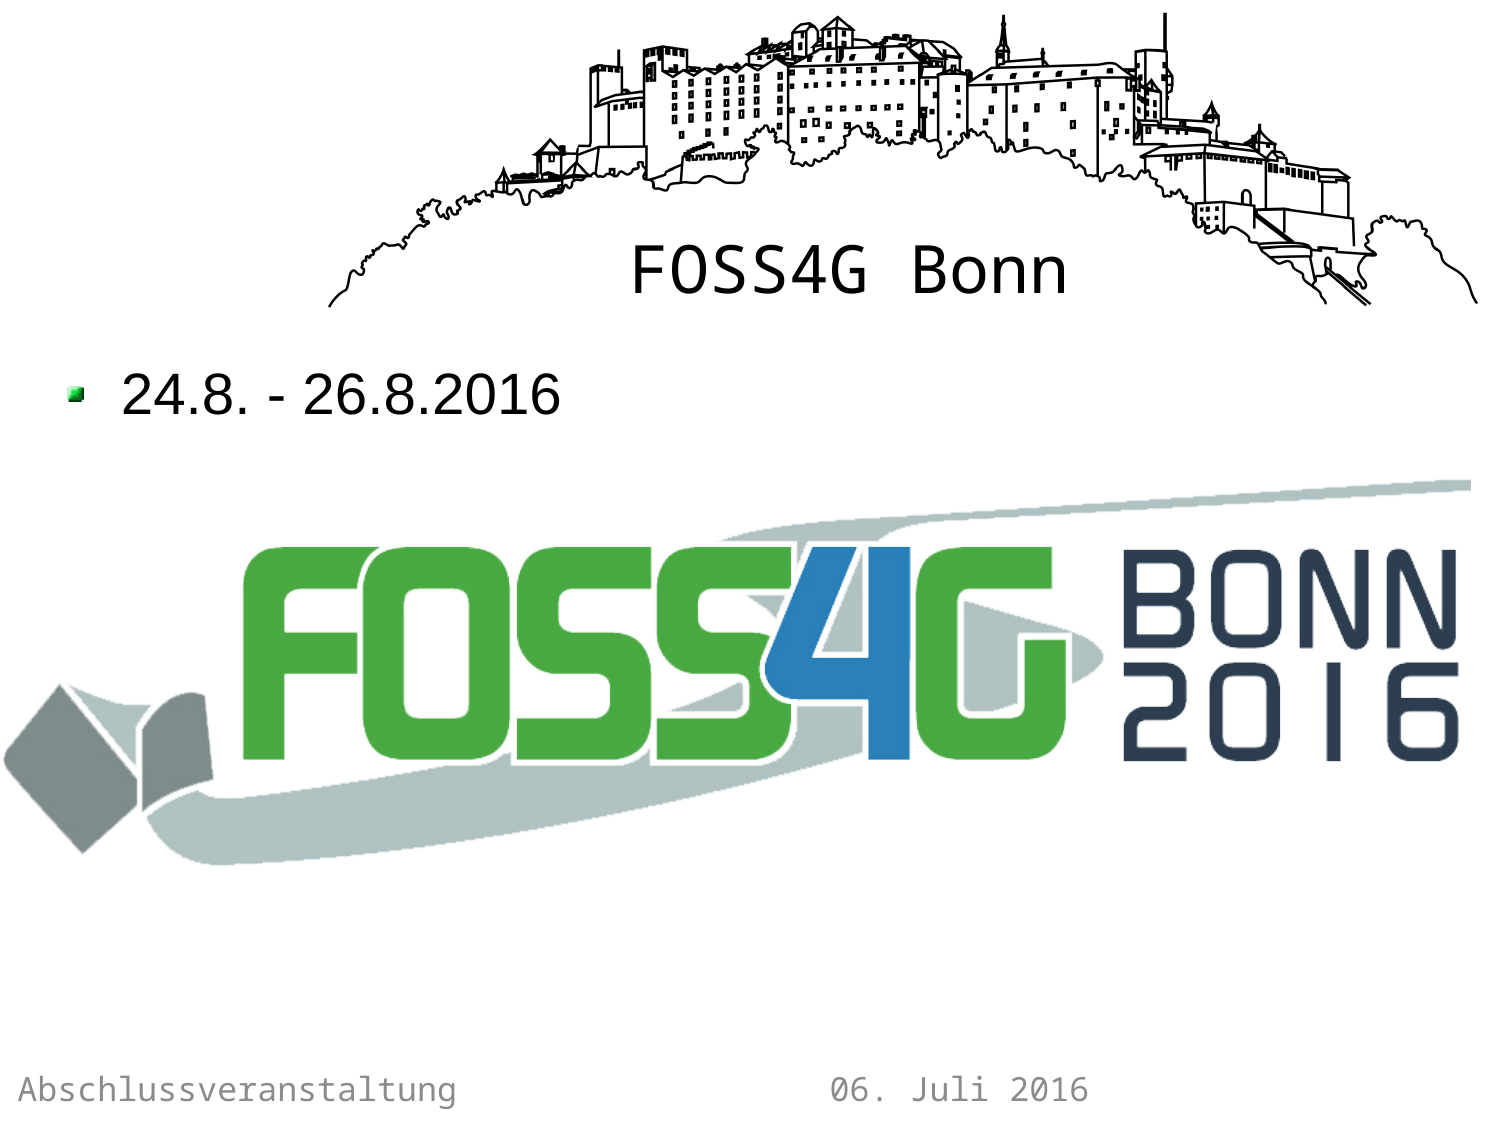

FOSS4G Bonn
24.8. - 26.8.2016
# Abschlussveranstaltung						06. Juli 2016